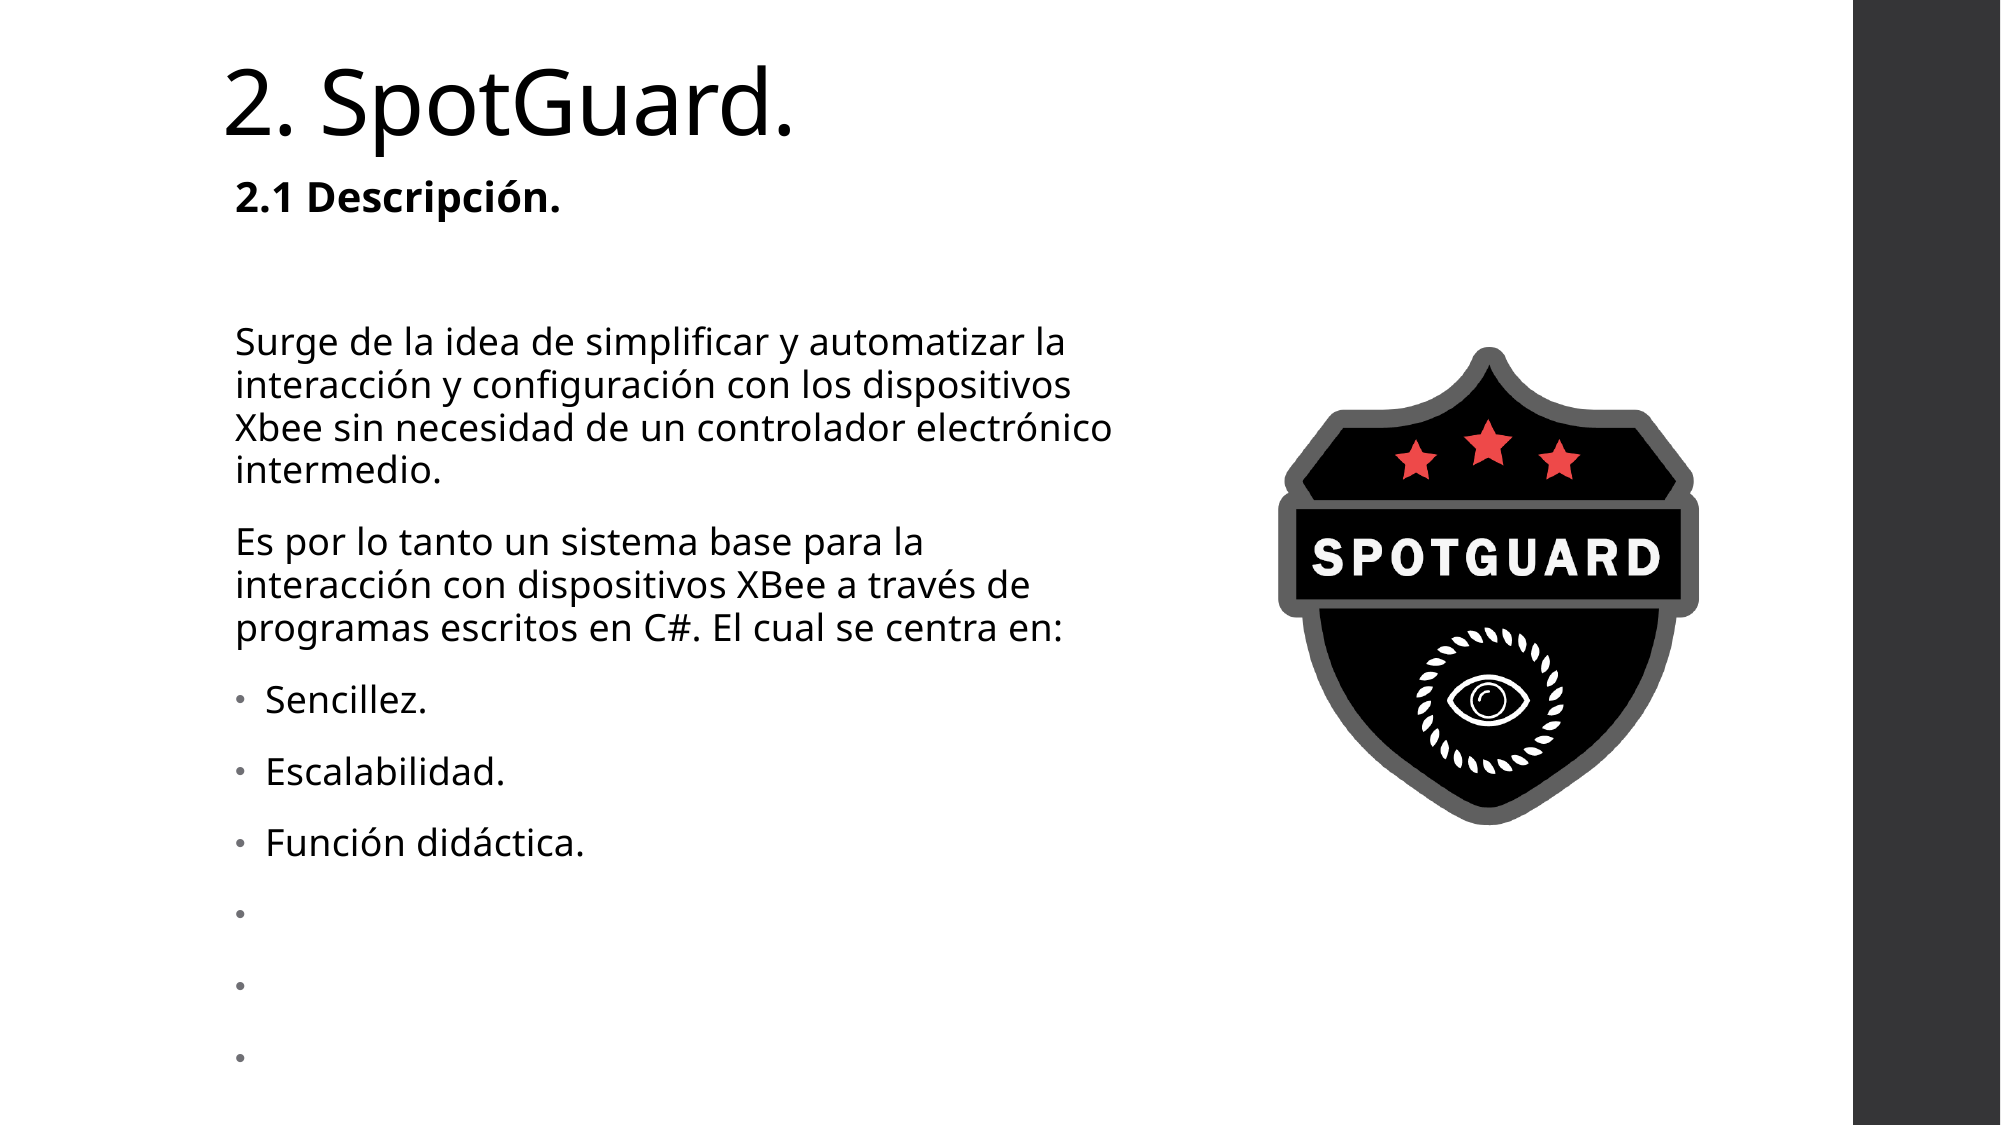

2. SpotGuard.
2.1 Descripción.
# Surge de la idea de simplificar y automatizar la interacción y configuración con los dispositivos Xbee sin necesidad de un controlador electrónico intermedio.
Es por lo tanto un sistema base para la interacción con dispositivos XBee a través de programas escritos en C#. El cual se centra en:
Sencillez.
Escalabilidad.
Función didáctica.